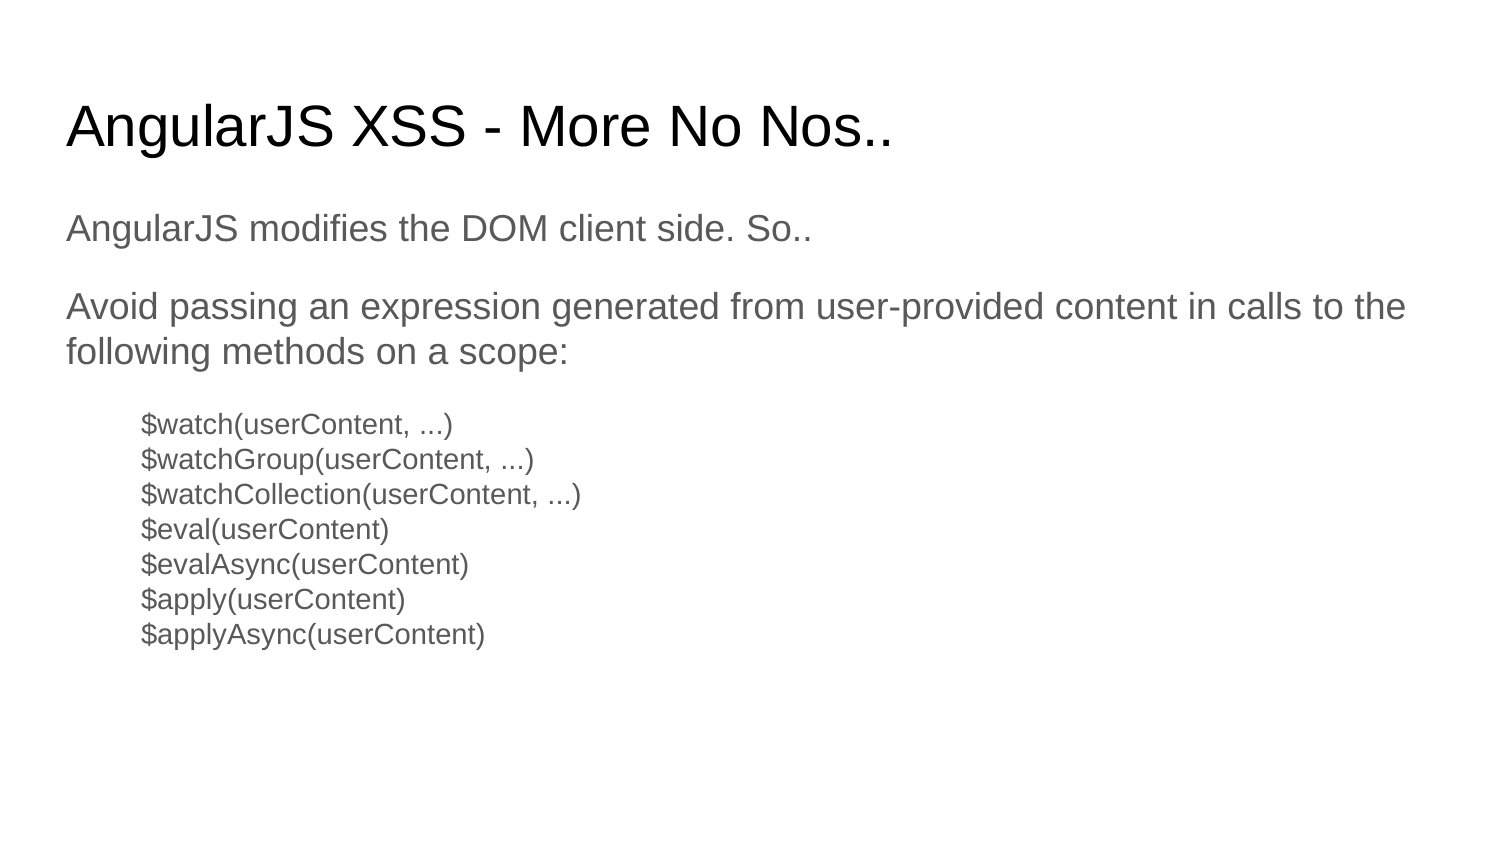

# AngularJS XSS - More No Nos..
AngularJS modifies the DOM client side. So..
Avoid passing an expression generated from user-provided content in calls to the following methods on a scope:
$watch(userContent, ...)
$watchGroup(userContent, ...)
$watchCollection(userContent, ...)
$eval(userContent)
$evalAsync(userContent)
$apply(userContent)
$applyAsync(userContent)